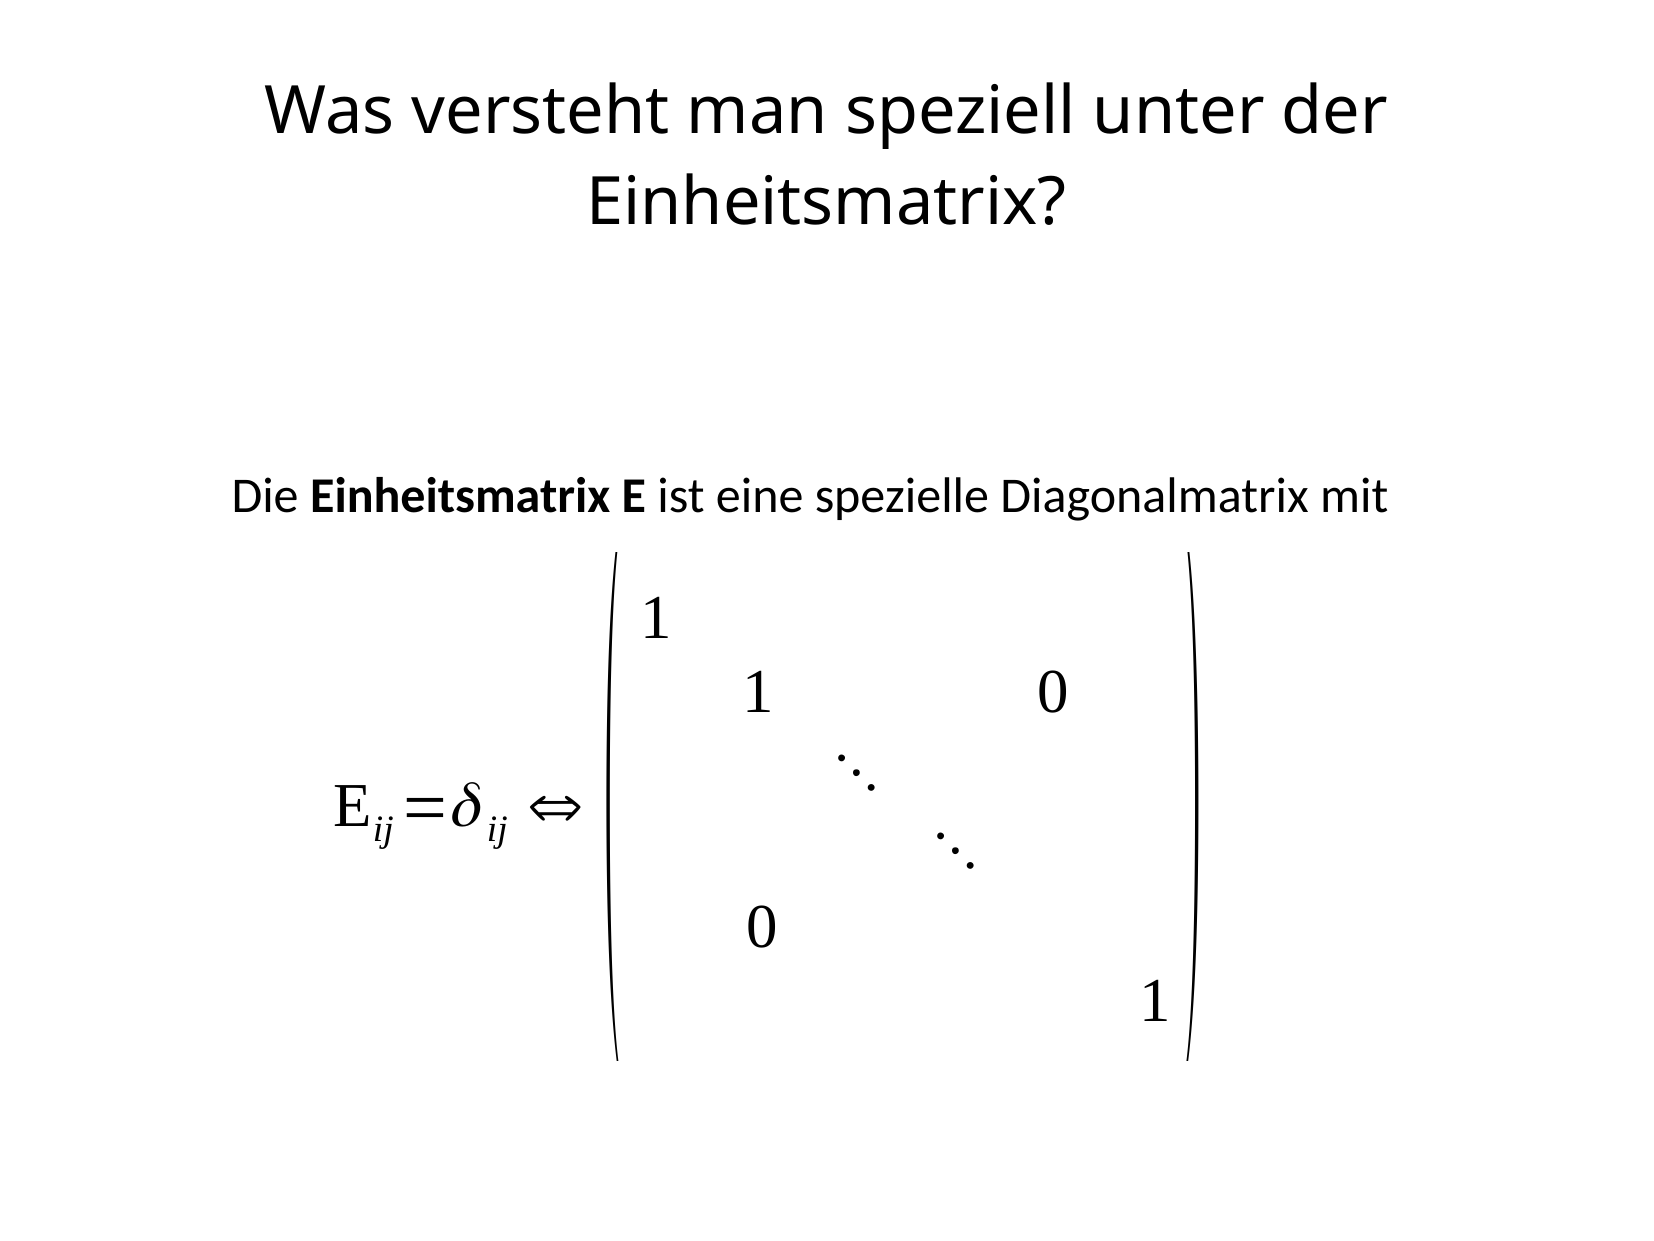

# Was versteht man speziell unter der Einheitsmatrix?
Die Einheitsmatrix E ist eine spezielle Diagonalmatrix mit